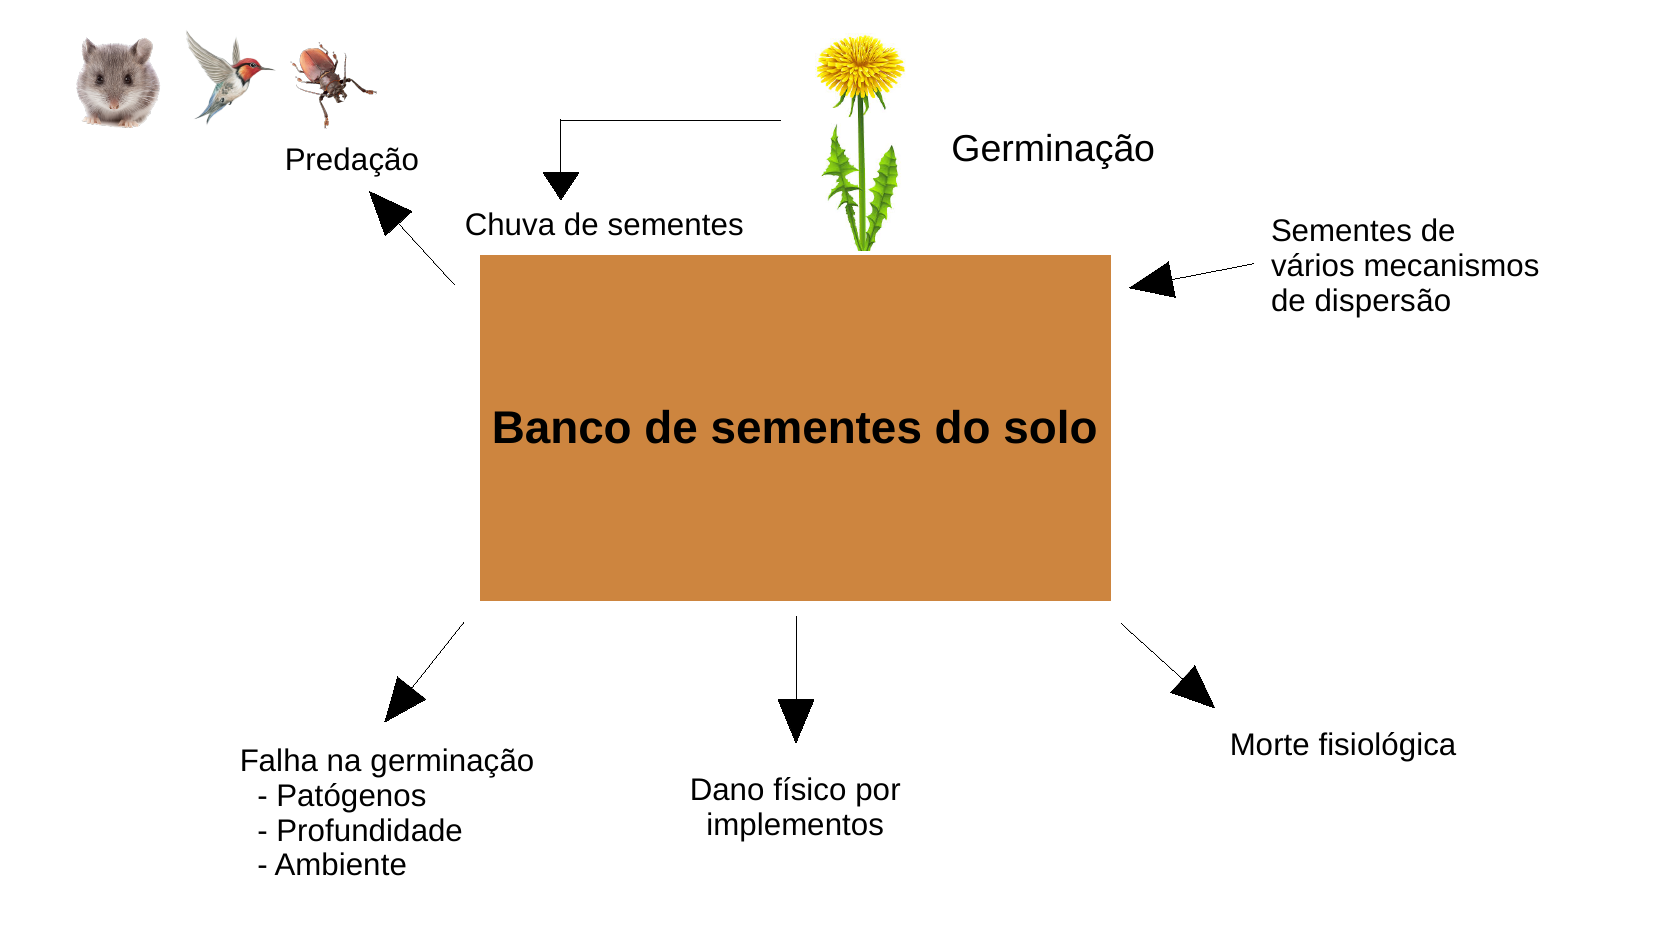

Germinação
Predação
Chuva de sementes
Sementes de
vários mecanismos
de dispersão
Banco de sementes do solo
Morte fisiológica
Falha na germinação
 - Patógenos
 - Profundidade
 - Ambiente
Dano físico por
implementos